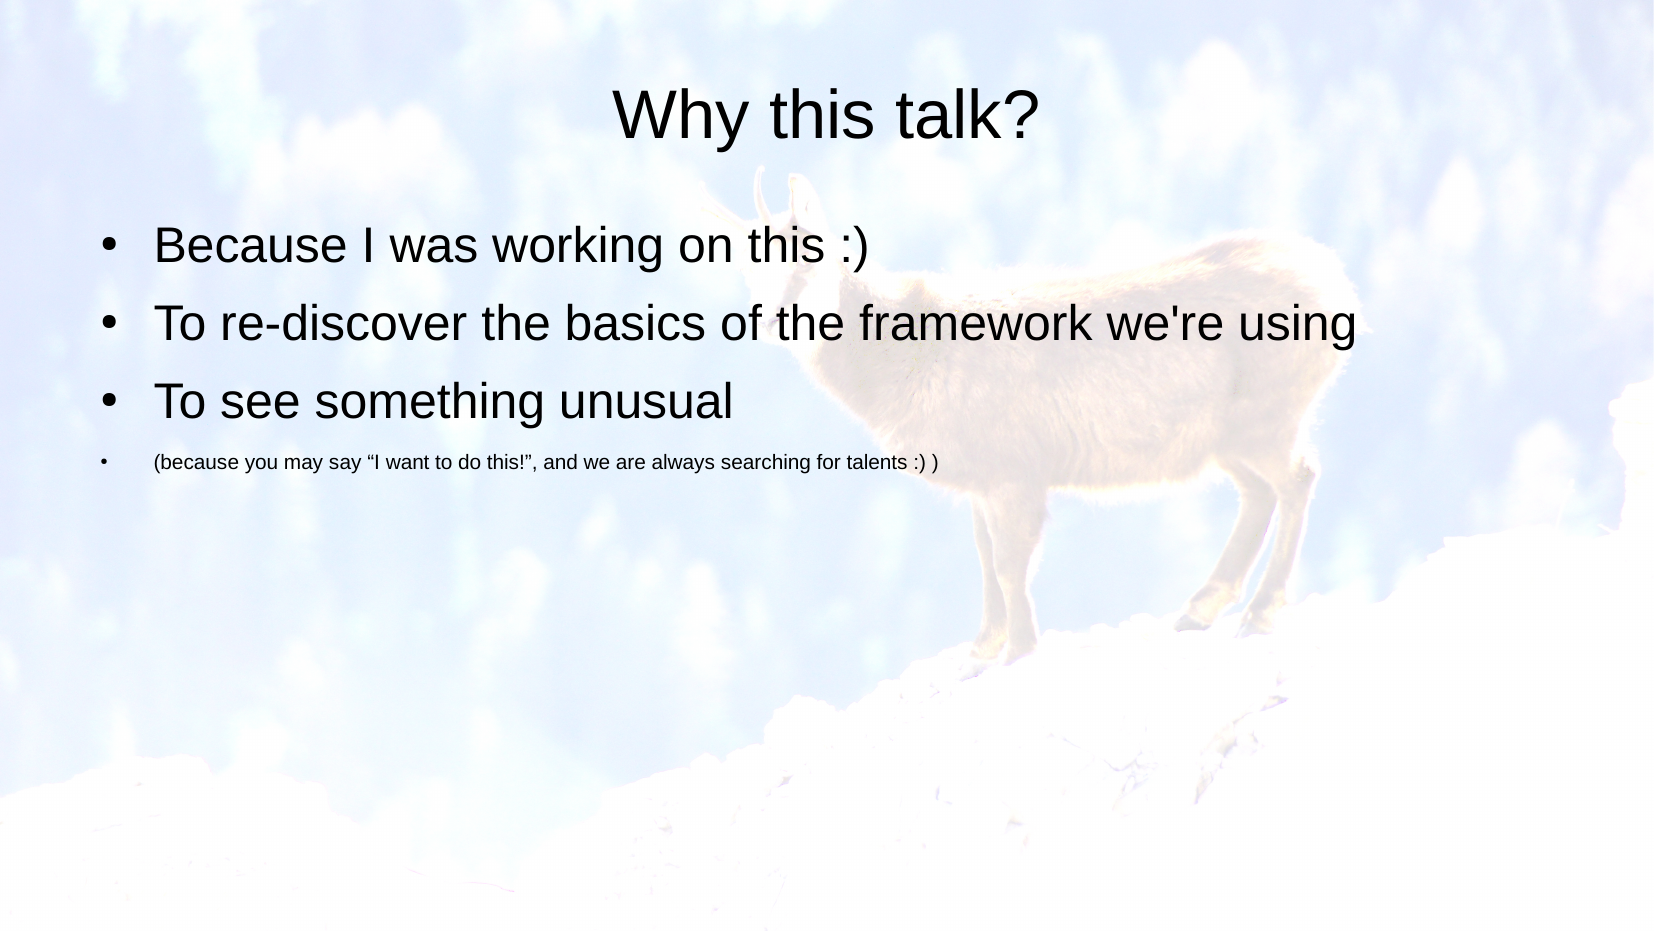

# Why this talk?
Because I was working on this :)
To re-discover the basics of the framework we're using
To see something unusual
(because you may say “I want to do this!”, and we are always searching for talents :) )